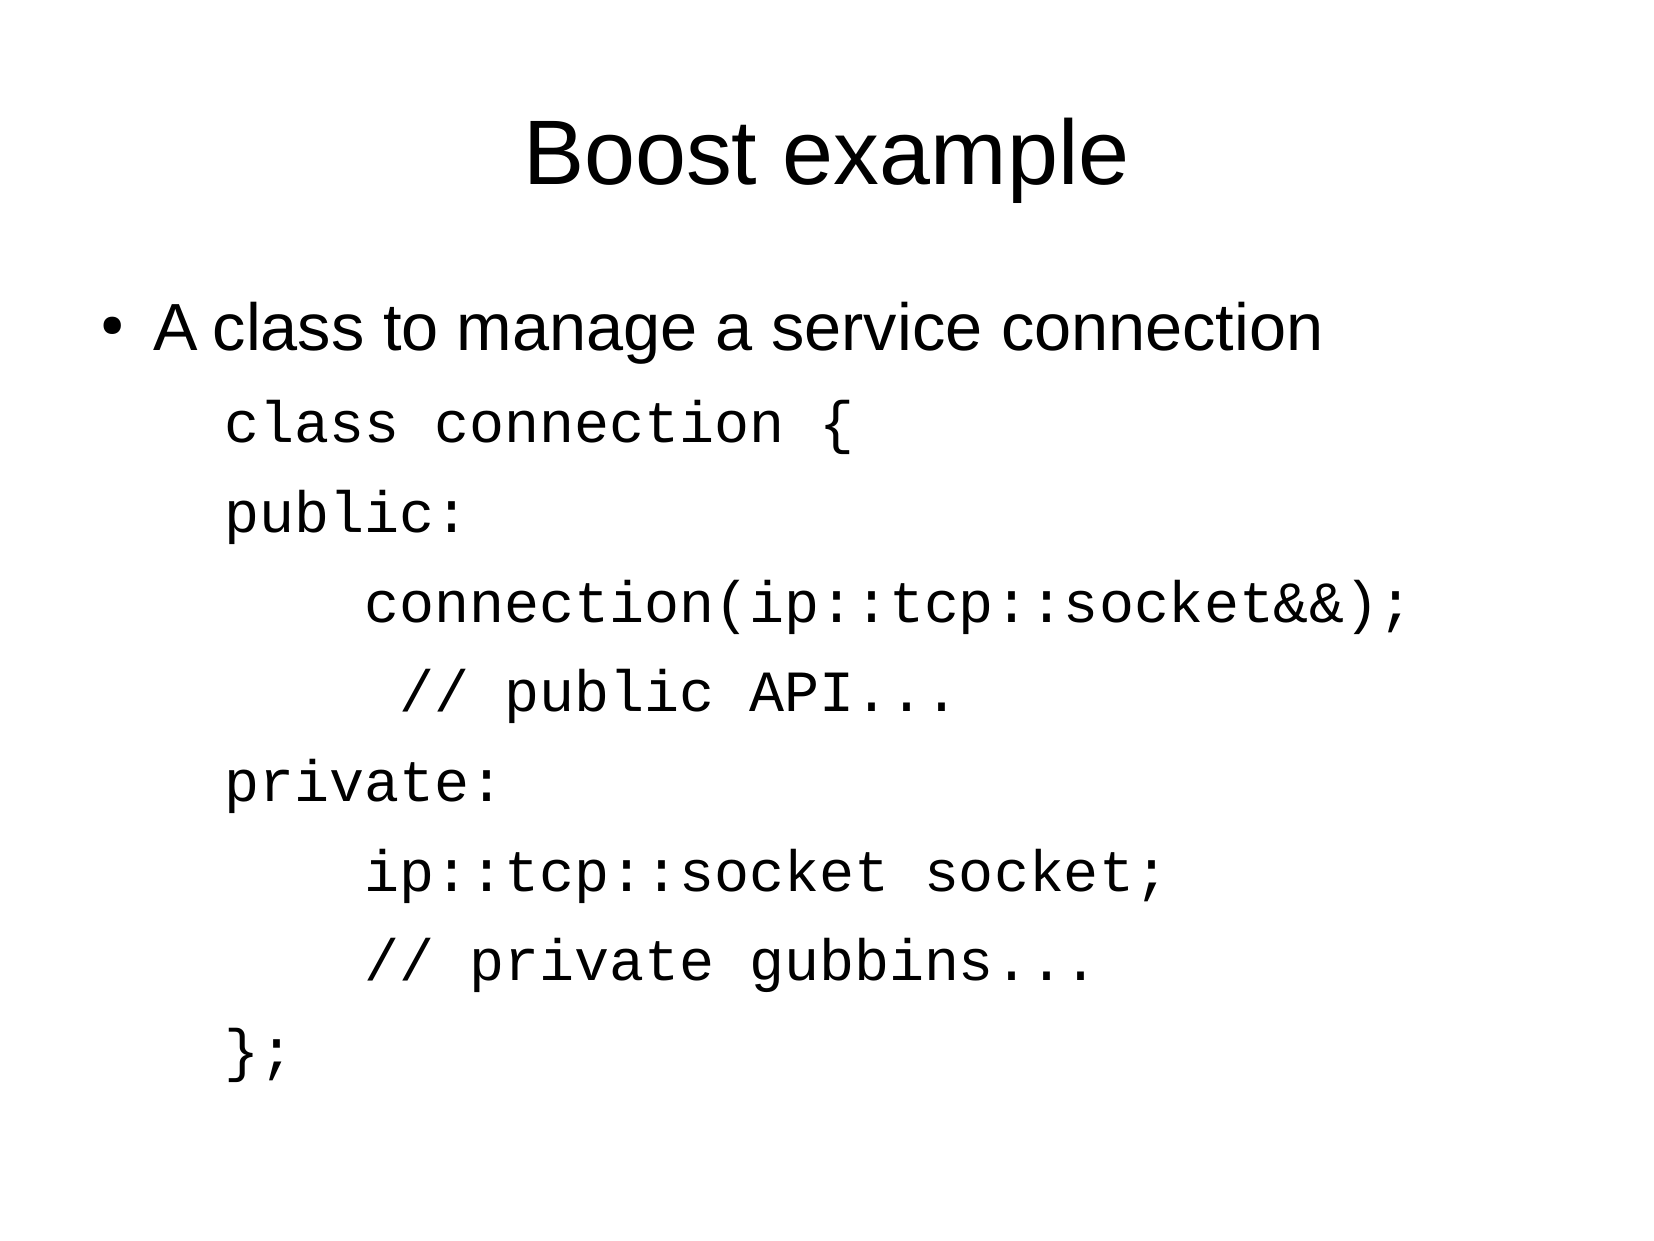

# Boost example
A class to manage a service connection
class connection {
public:
 connection(ip::tcp::socket&&);
 // public API...
private:
 ip::tcp::socket socket;
 // private gubbins...
};